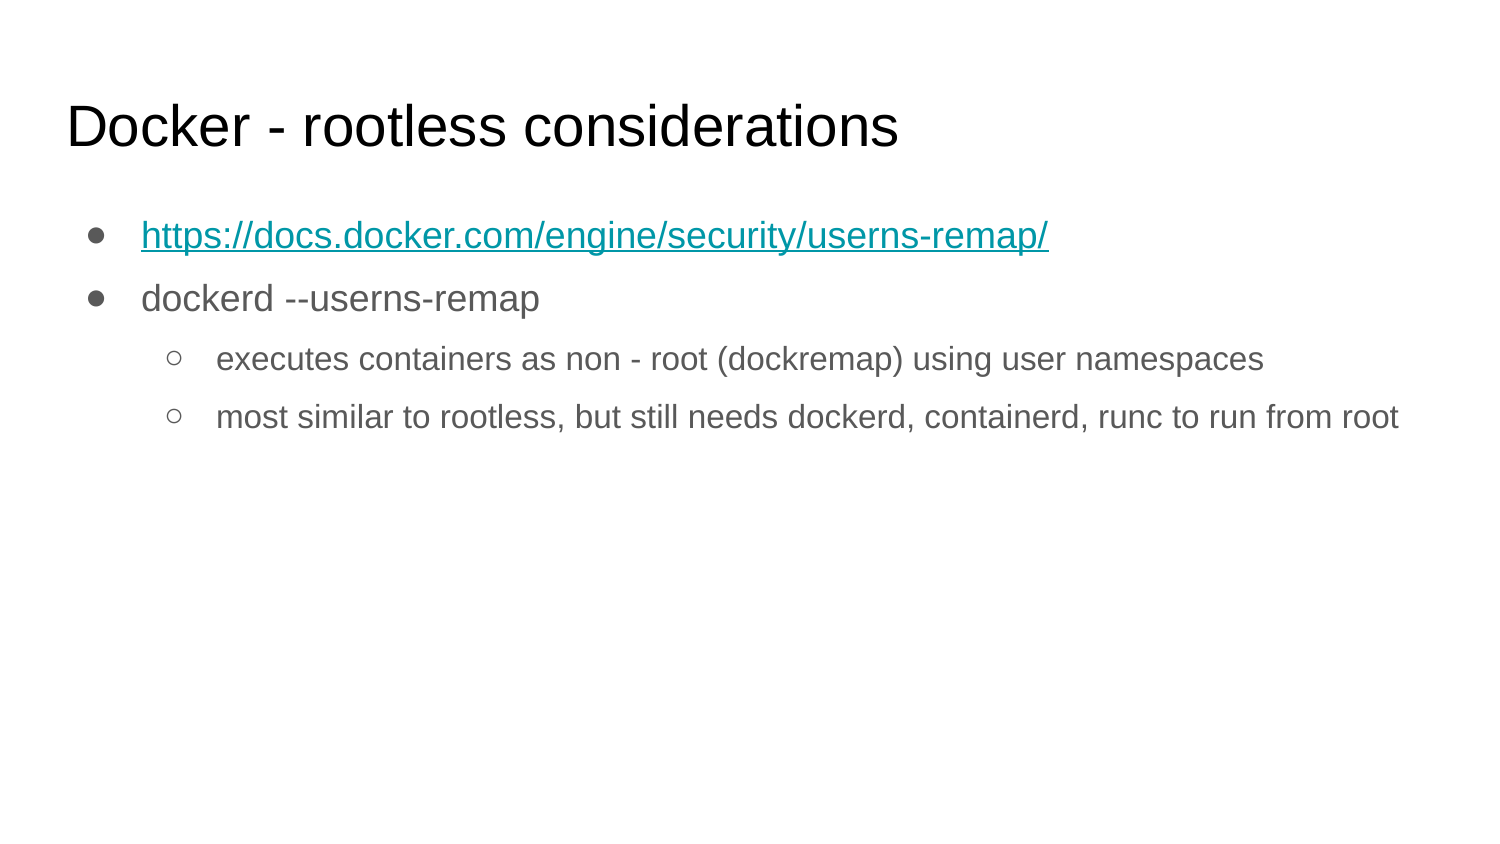

# Docker - rootless considerations
https://docs.docker.com/engine/security/userns-remap/
dockerd --userns-remap
executes containers as non - root (dockremap) using user namespaces
most similar to rootless, but still needs dockerd, containerd, runc to run from root